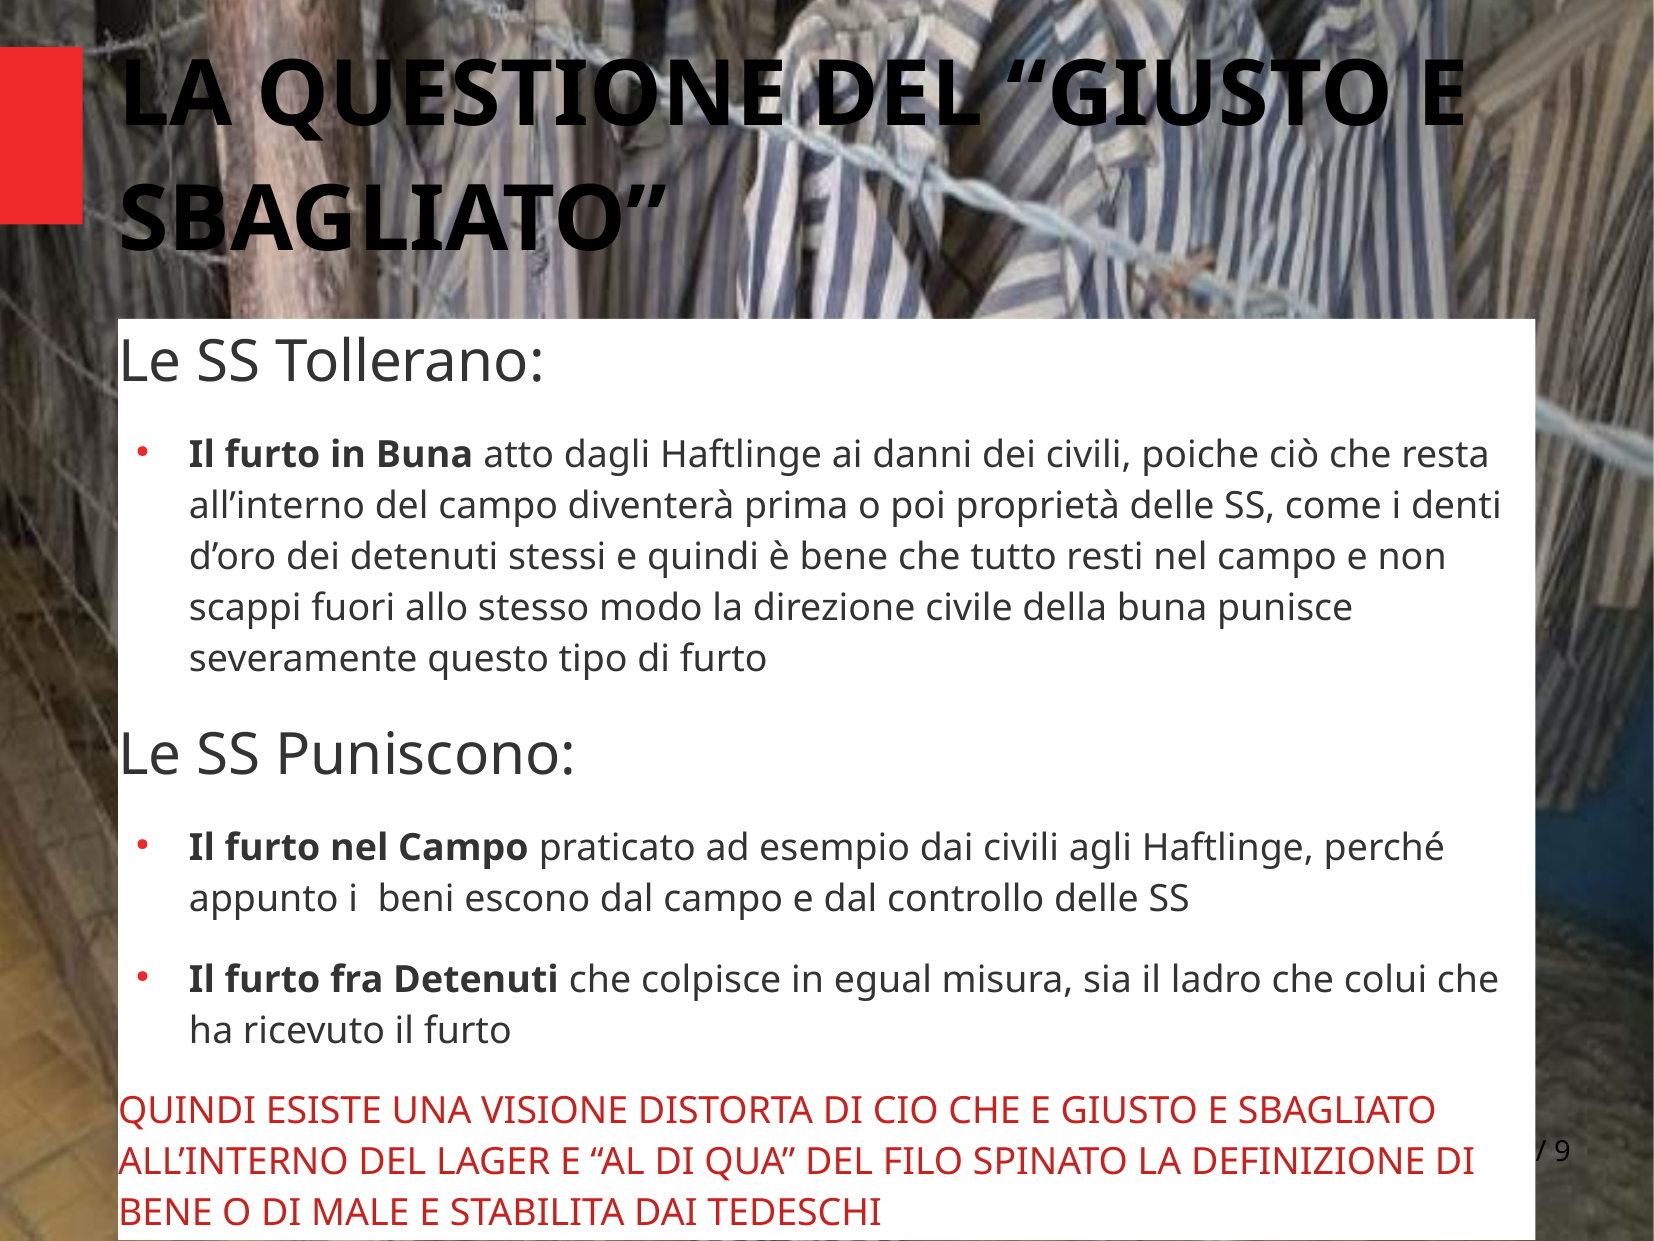

# LA QUESTIONE DEL “GIUSTO E SBAGLIATO”
Le SS Tollerano:
Il furto in Buna atto dagli Haftlinge ai danni dei civili, poiche ciò che resta all’interno del campo diventerà prima o poi proprietà delle SS, come i denti d’oro dei detenuti stessi e quindi è bene che tutto resti nel campo e non scappi fuori allo stesso modo la direzione civile della buna punisce severamente questo tipo di furto
Le SS Puniscono:
Il furto nel Campo praticato ad esempio dai civili agli Haftlinge, perché appunto i beni escono dal campo e dal controllo delle SS
Il furto fra Detenuti che colpisce in egual misura, sia il ladro che colui che ha ricevuto il furto
QUINDI ESISTE UNA VISIONE DISTORTA DI CIO CHE E GIUSTO E SBAGLIATO ALL’INTERNO DEL LAGER E “AL DI QUA” DEL FILO SPINATO LA DEFINIZIONE DI BENE O DI MALE E STABILITA DAI TEDESCHI
8